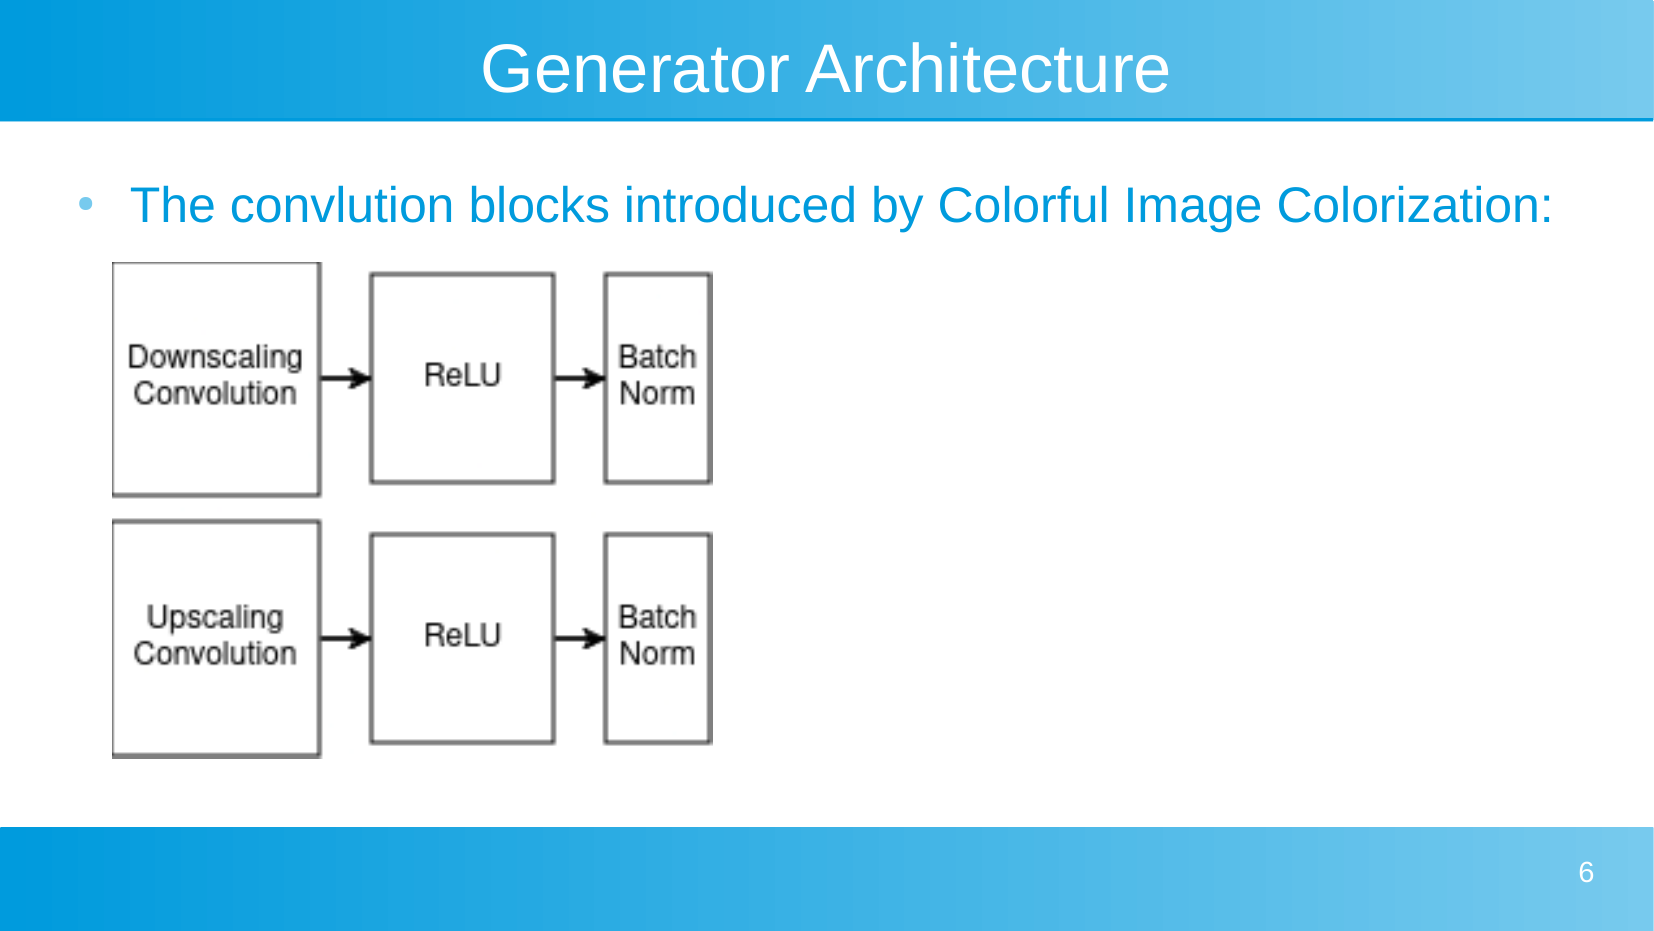

# Generator Architecture
The convlution blocks introduced by Colorful Image Colorization:
6